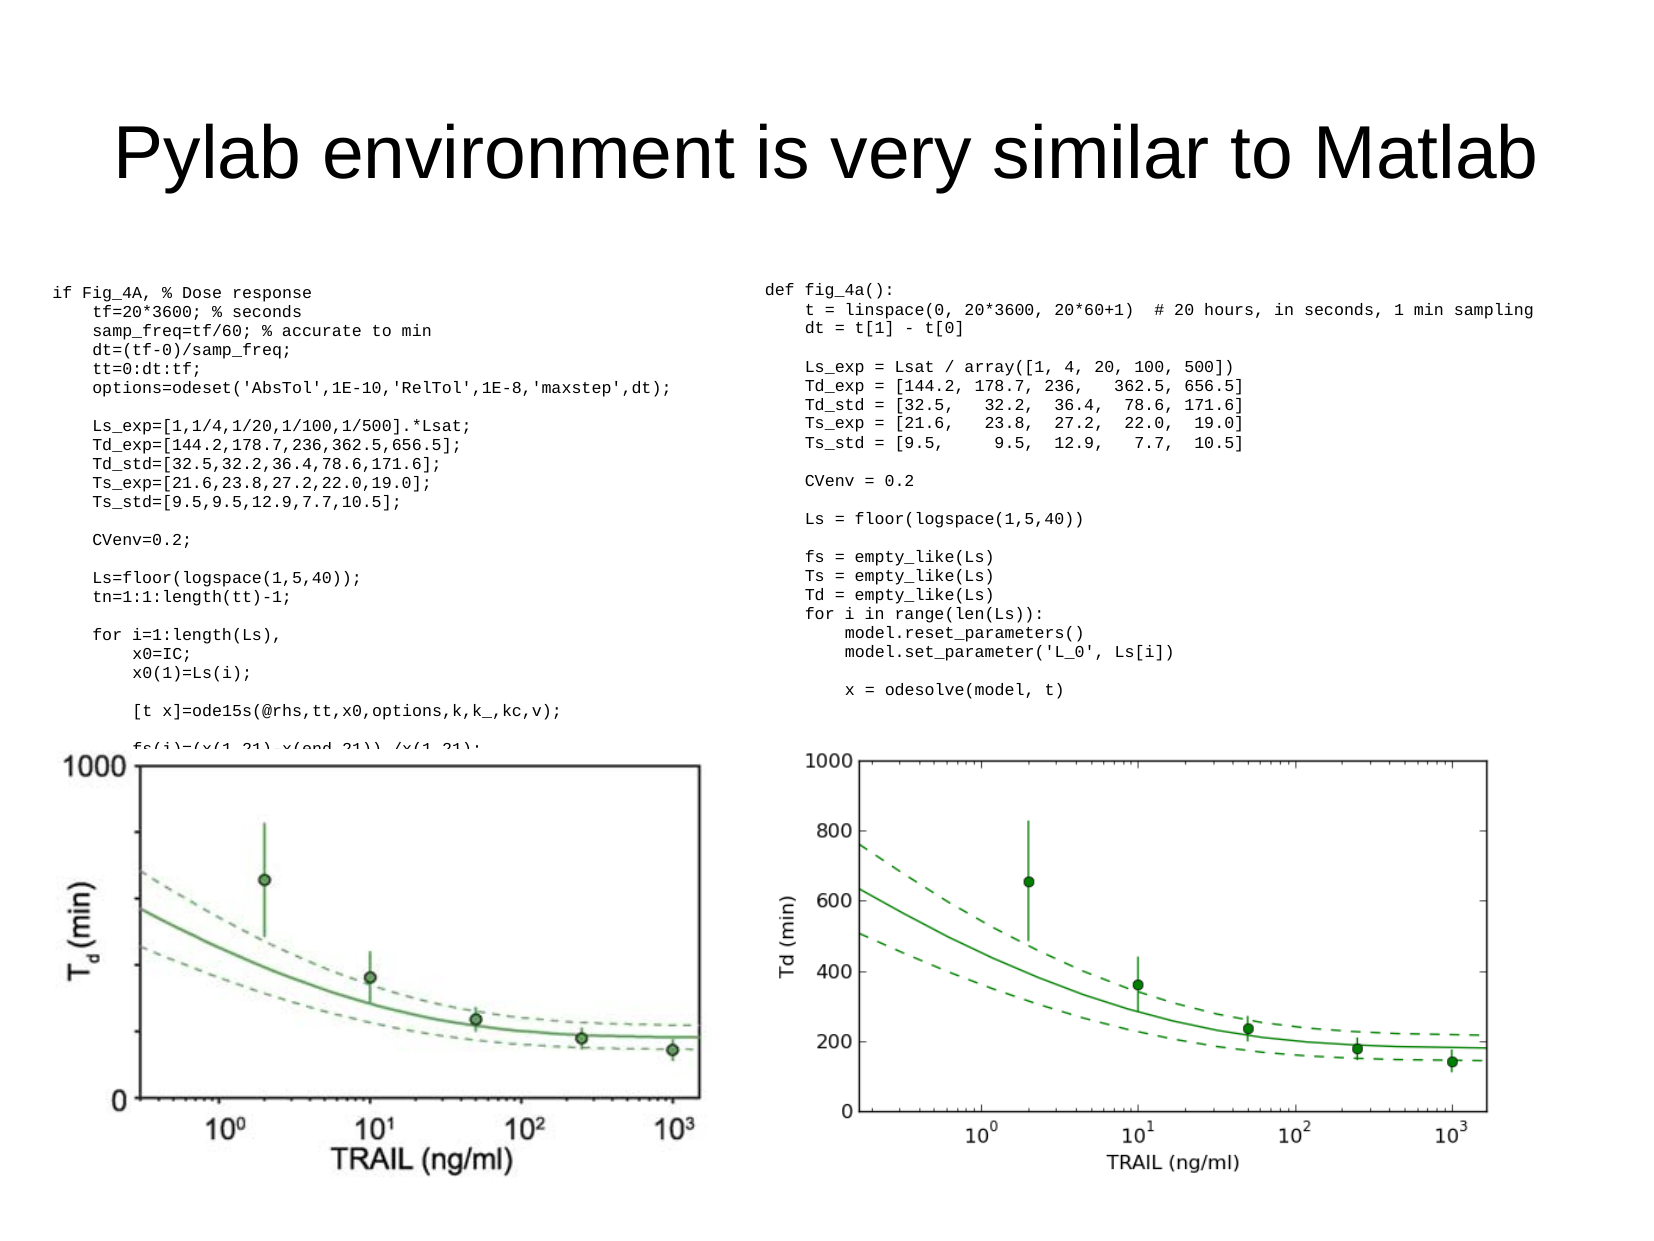

# Pylab environment is very similar to Matlab
def fig_4a():
 t = linspace(0, 20*3600, 20*60+1) # 20 hours, in seconds, 1 min sampling
 dt = t[1] - t[0]
 Ls_exp = Lsat / array([1, 4, 20, 100, 500])
 Td_exp = [144.2, 178.7, 236, 362.5, 656.5]
 Td_std = [32.5, 32.2, 36.4, 78.6, 171.6]
 Ts_exp = [21.6, 23.8, 27.2, 22.0, 19.0]
 Ts_std = [9.5, 9.5, 12.9, 7.7, 10.5]
 CVenv = 0.2
 Ls = floor(logspace(1,5,40))
 fs = empty_like(Ls)
 Ts = empty_like(Ls)
 Td = empty_like(Ls)
 for i in range(len(Ls)):
 model.reset_parameters()
 model.set_parameter('L_0', Ls[i])
 x = odesolve(model, t)
 fs[i] = (x['PARP'][0] - x['PARP'][-1]) / x['PARP'][0]
 dP = 60 * (x['PARP'][:-1] - x['PARP'][1:]) / (dt * x['PARP'][0]) # mins
 ttn = argmax(dP)
 dPmax = dP[ttn]
 Ts[i] = 1 / dPmax # minutes
 Td[i] = t[ttn] / 60 # minutes
 figure()
 plot(Ls/Lfactor, Td, 'g-', Ls/Lfactor, (1-CVenv)*Td, 'g--', Ls/Lfactor,\
 (1+CVenv)*Td, 'g--')
 errorbar(Ls_exp/Lfactor, Td_exp, Td_std, None, 'go', capsize=0),
 ylabel('Td (min)'),
 xlabel('TRAIL (ng/ml)'),
 a = gca()
 a.set_xscale('log')
 a.set_xlim((min(Ls) / Lfactor, max(Ls) / Lfactor))
 a.set_ylim((0, 1000))
if Fig_4A, % Dose response
 tf=20*3600; % seconds
 samp_freq=tf/60; % accurate to min
 dt=(tf-0)/samp_freq;
 tt=0:dt:tf;
 options=odeset('AbsTol',1E-10,'RelTol',1E-8,'maxstep',dt);
 Ls_exp=[1,1/4,1/20,1/100,1/500].*Lsat;
 Td_exp=[144.2,178.7,236,362.5,656.5];
 Td_std=[32.5,32.2,36.4,78.6,171.6];
 Ts_exp=[21.6,23.8,27.2,22.0,19.0];
 Ts_std=[9.5,9.5,12.9,7.7,10.5];
 CVenv=0.2;
 Ls=floor(logspace(1,5,40));
 tn=1:1:length(tt)-1;
 for i=1:length(Ls),
 x0=IC;
 x0(1)=Ls(i);
 [t x]=ode15s(@rhs,tt,x0,options,k,k_,kc,v);
 fs(i)=(x(1,21)-x(end,21))./x(1,21);
 dP=60.*( x(tn(:),21) -x(tn(:)+1,21) )./(dt*x(1,21)); % min
 [dPmax,ttn]=max(dP);
 Ts(i)=1/dPmax; % min
 Td(i)=tt(ttn)./60; % min
 end,
 plot(Ls./Lfactor,Td,'g-',...
 Ls./Lfactor,(1-CVenv)*Td,...
 'b-',Ls./Lfactor,(1+CVenv)*Td),
 plot(Ls_exp./Lfactor,Td_exp,'go'),
 for i=1:length(Td_std),
 line([Ls_exp(i),Ls_exp(i)]./Lfactor,...
 [Td_exp(i)-Td_std(i),Td_exp(i)+Td_std(i)],...
 'color','g'),
 end,
 ylabel('Td (min)'),
 xlabel('TRAIL (ng/ml)'),
 set(gca,'XScale','log'),
 axis([min(Ls)./Lfactor,max(Ls)./Lfactor,0,1000]),